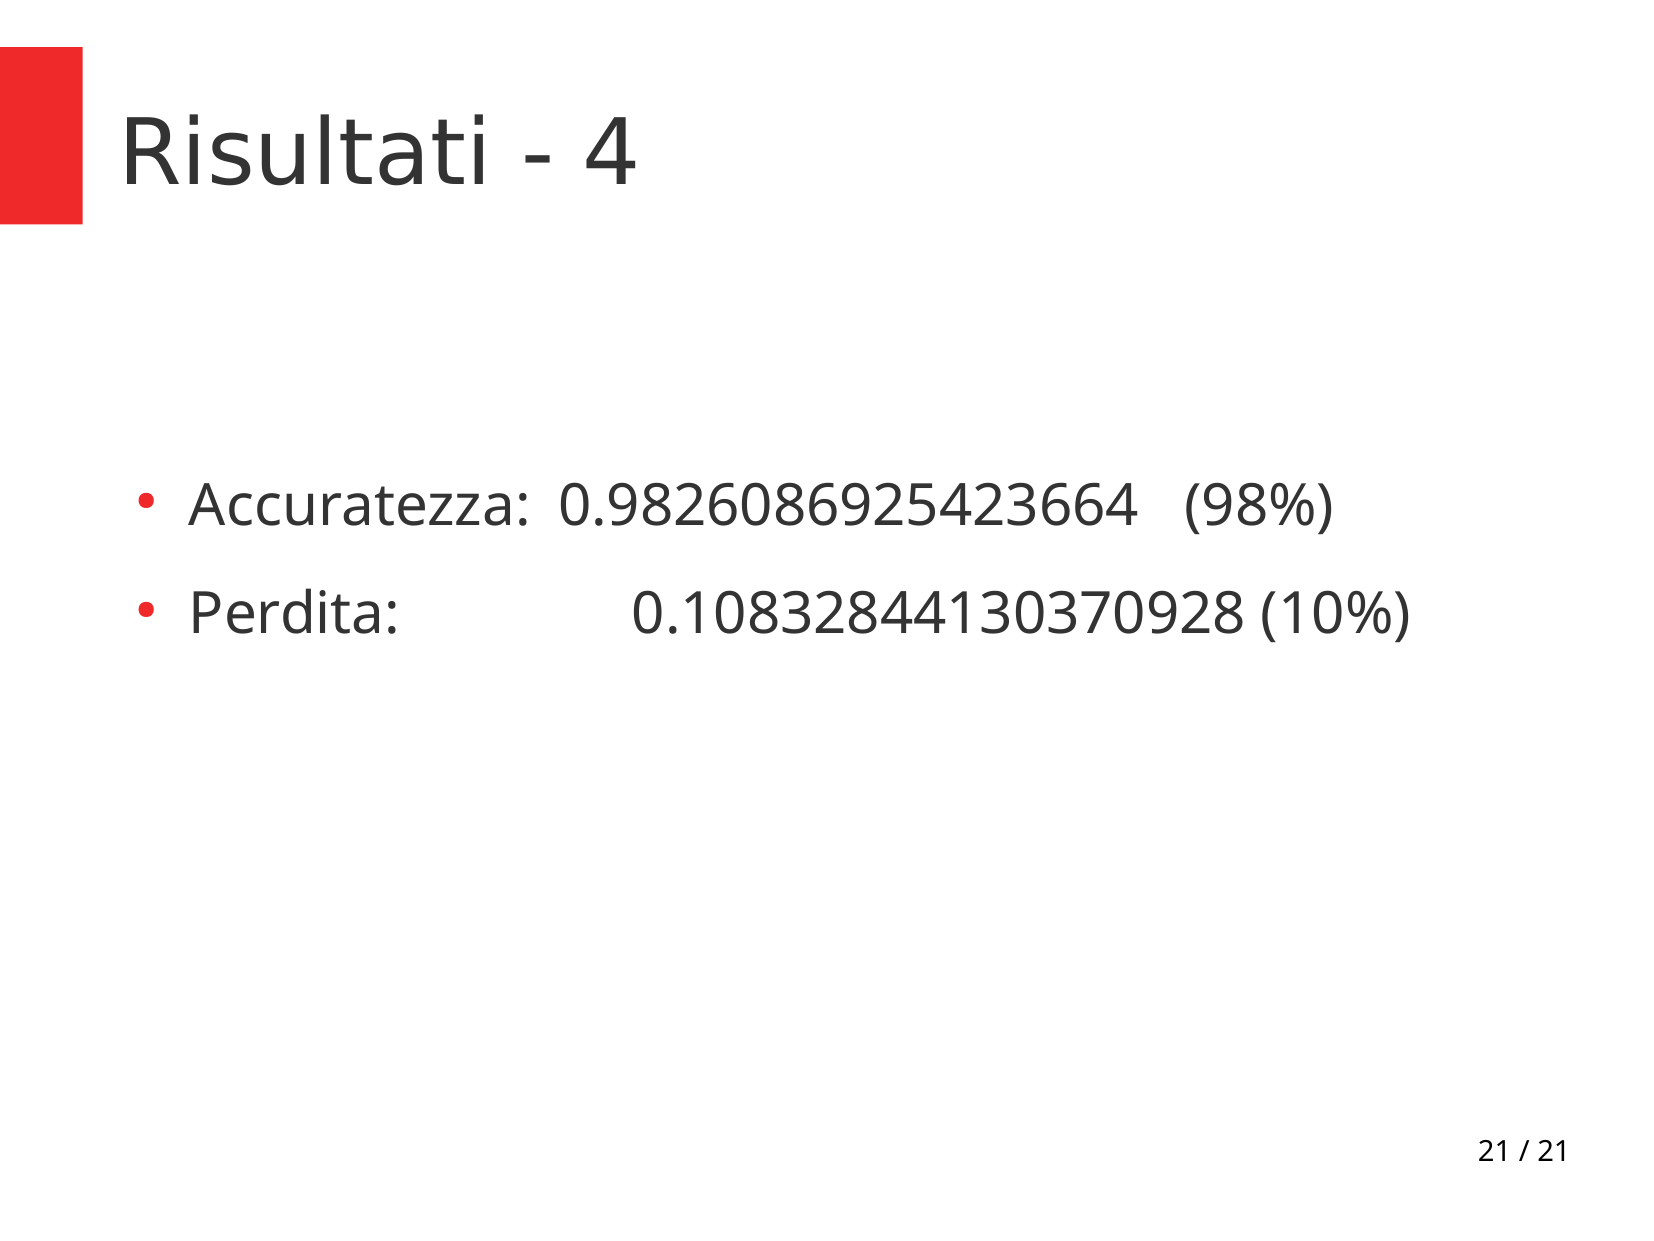

# Risultati - 4
Accuratezza: 	0.9826086925423664 (98%)
Perdita: 			0.10832844130370928 (10%)
21